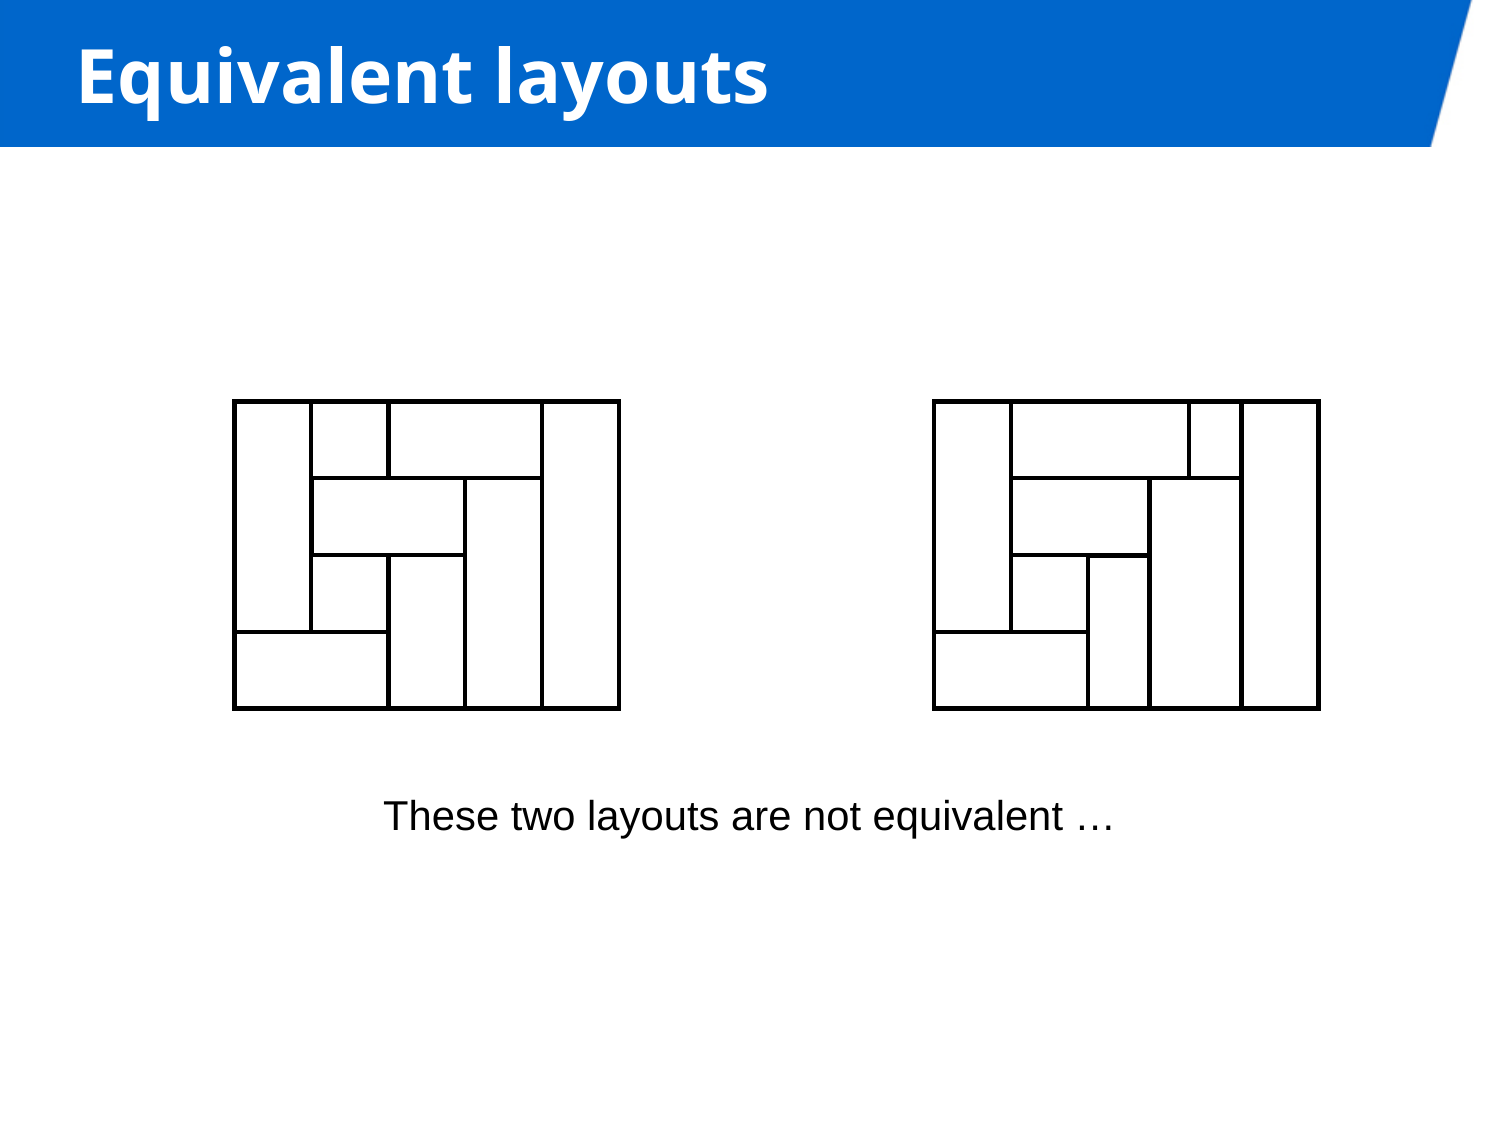

# Equivalent layouts
These two layouts are not equivalent …